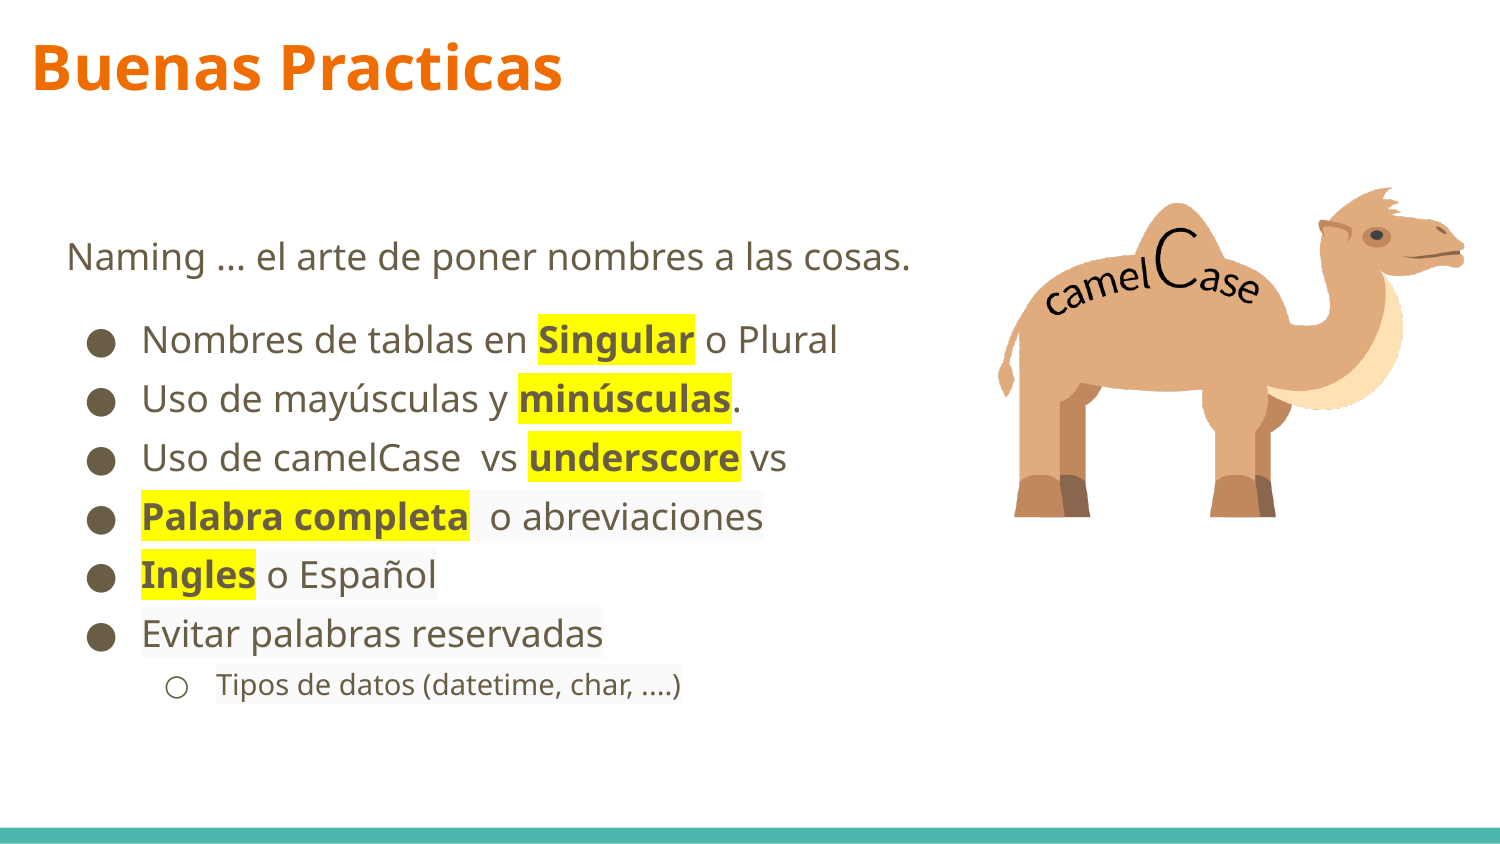

Buenas Practicas
# Naming ... el arte de poner nombres a las cosas.
Nombres de tablas en Singular o Plural
Uso de mayúsculas y minúsculas.
Uso de camelCase vs underscore vs
Palabra completa o abreviaciones
Ingles o Español
Evitar palabras reservadas
Tipos de datos (datetime, char, ....)